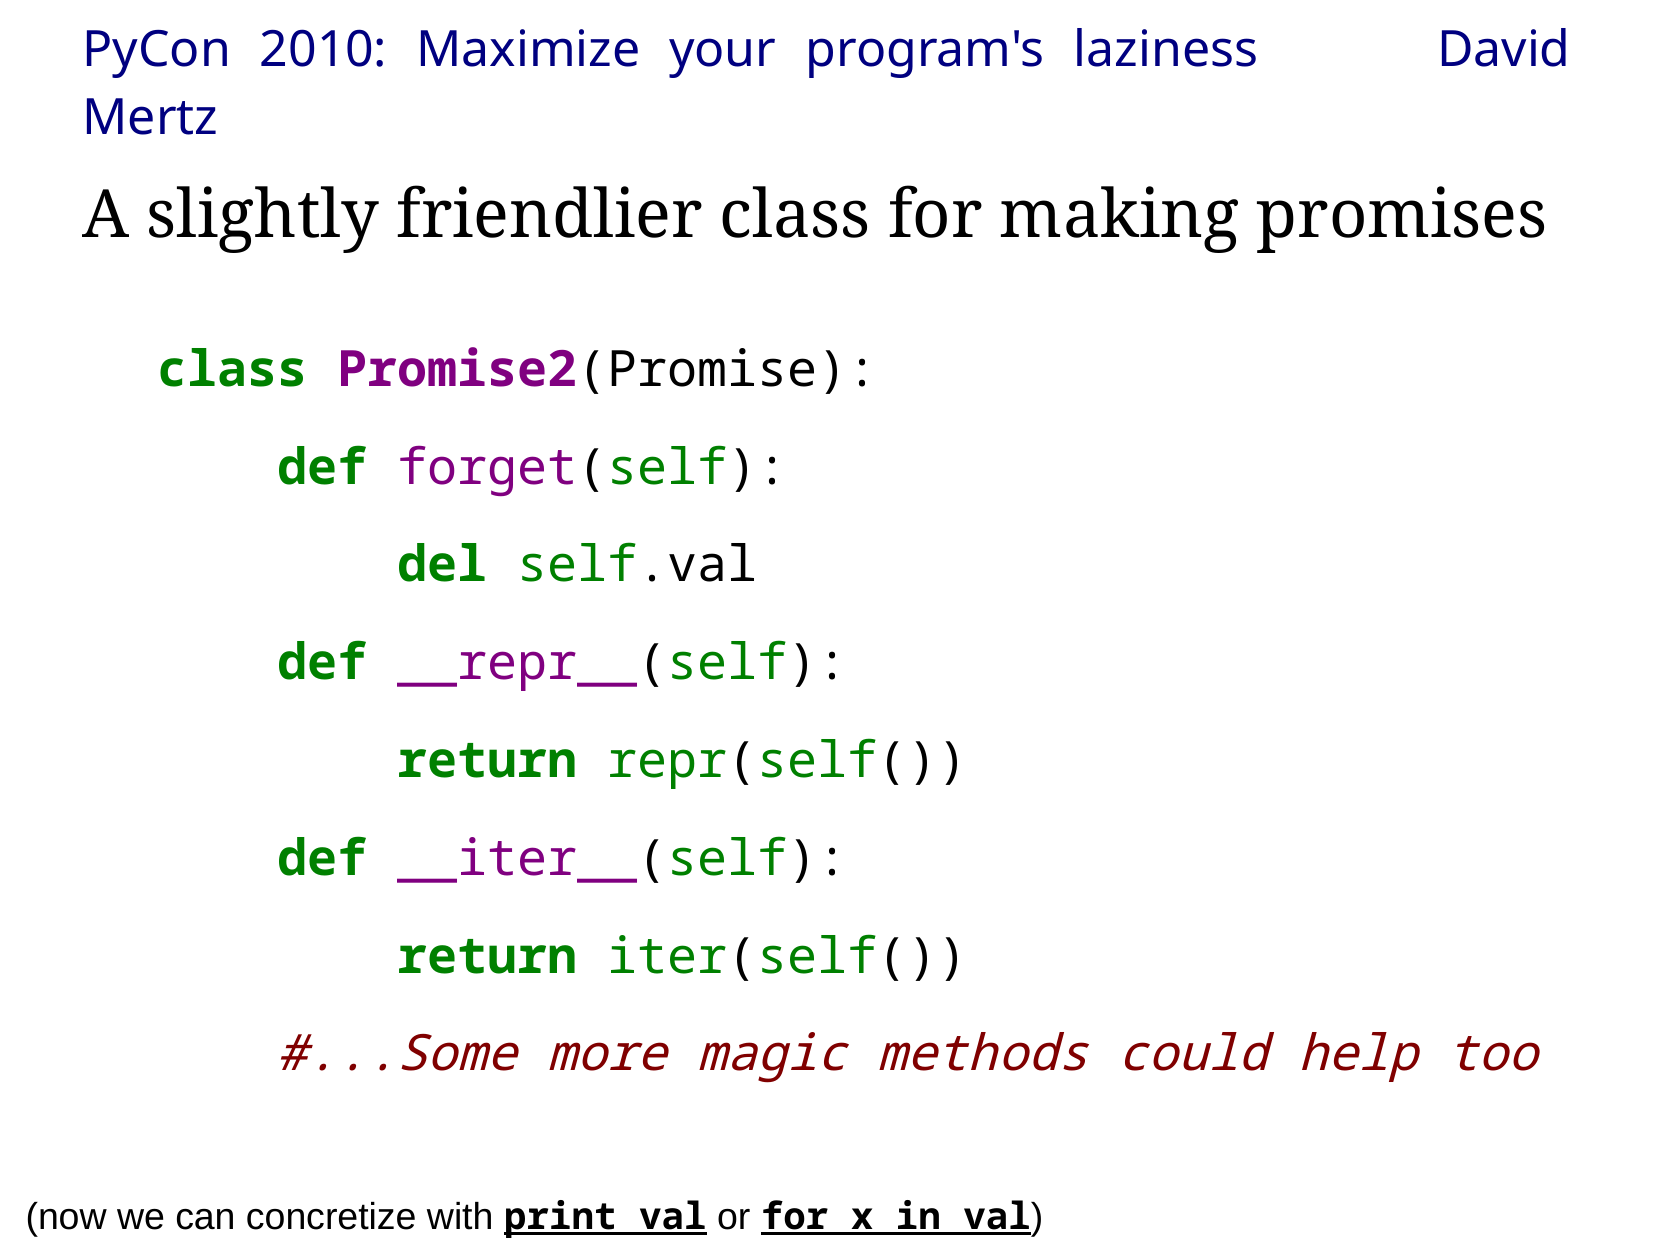

PyCon 2010: Maximize your program's laziness			David Mertz
A slightly friendlier class for making promises
class Promise2(Promise):
 def forget(self):
 del self.val
 def __repr__(self):
 return repr(self())
 def __iter__(self):
 return iter(self())
 #...Some more magic methods could help too
#
(now we can concretize with print val or for x in val)